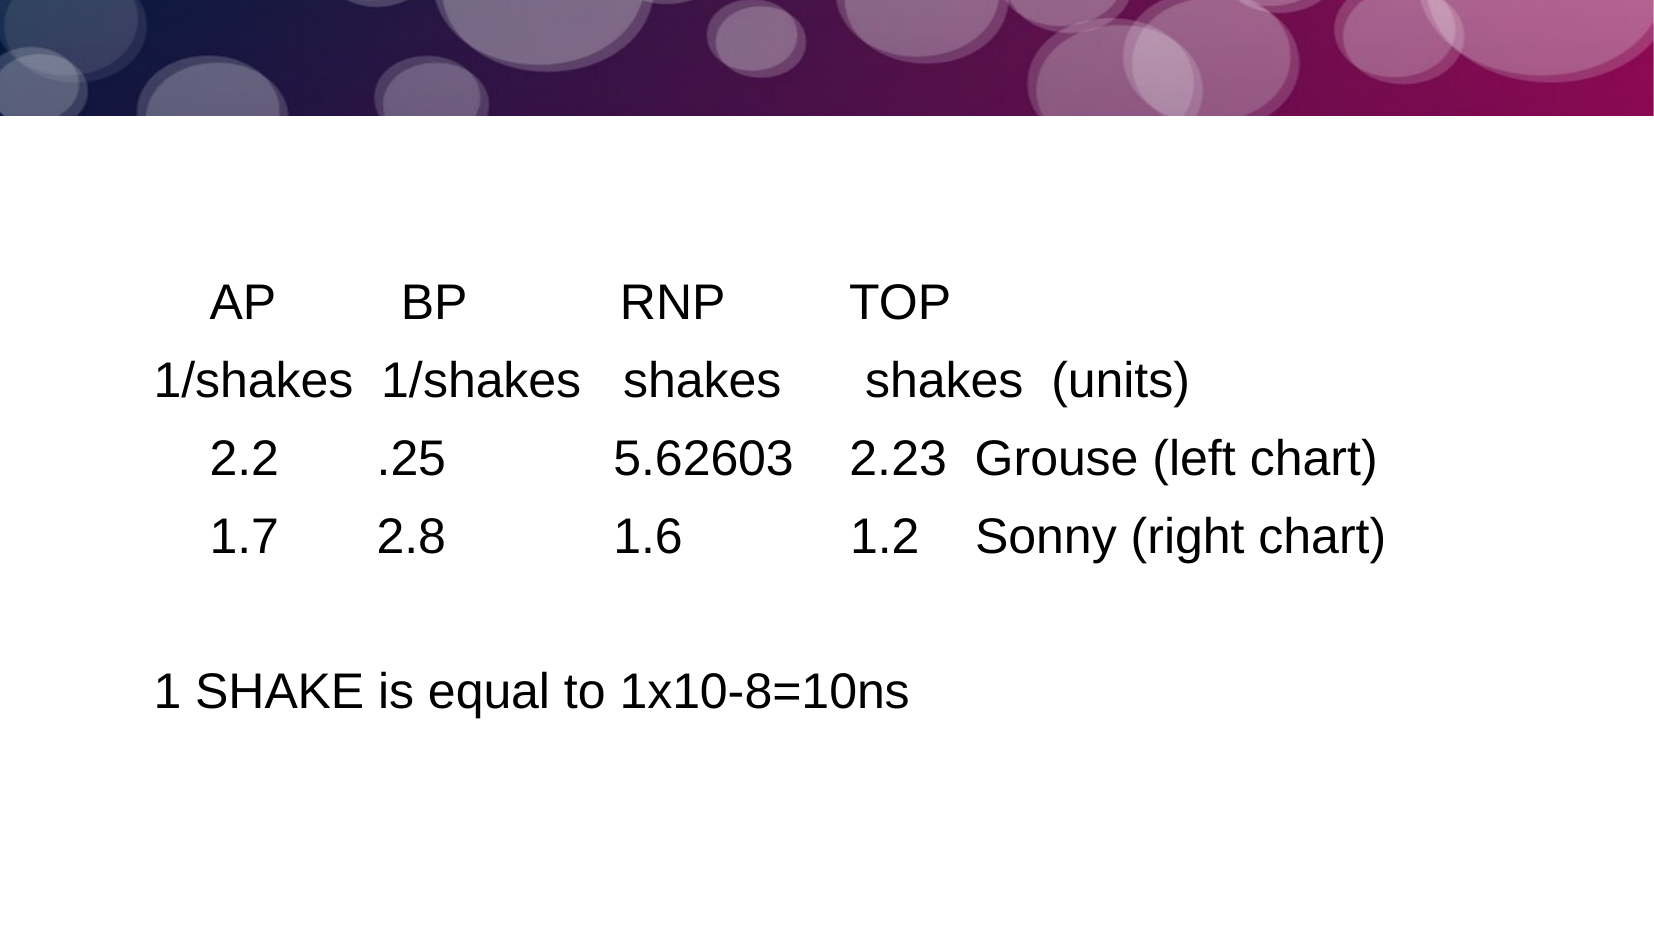

#
 AP BP RNP TOP
1/shakes 1/shakes shakes shakes (units)
 2.2 .25 5.62603 2.23 Grouse (left chart)
 1.7 2.8 1.6 1.2 Sonny (right chart)
1 SHAKE is equal to 1x10-8=10ns